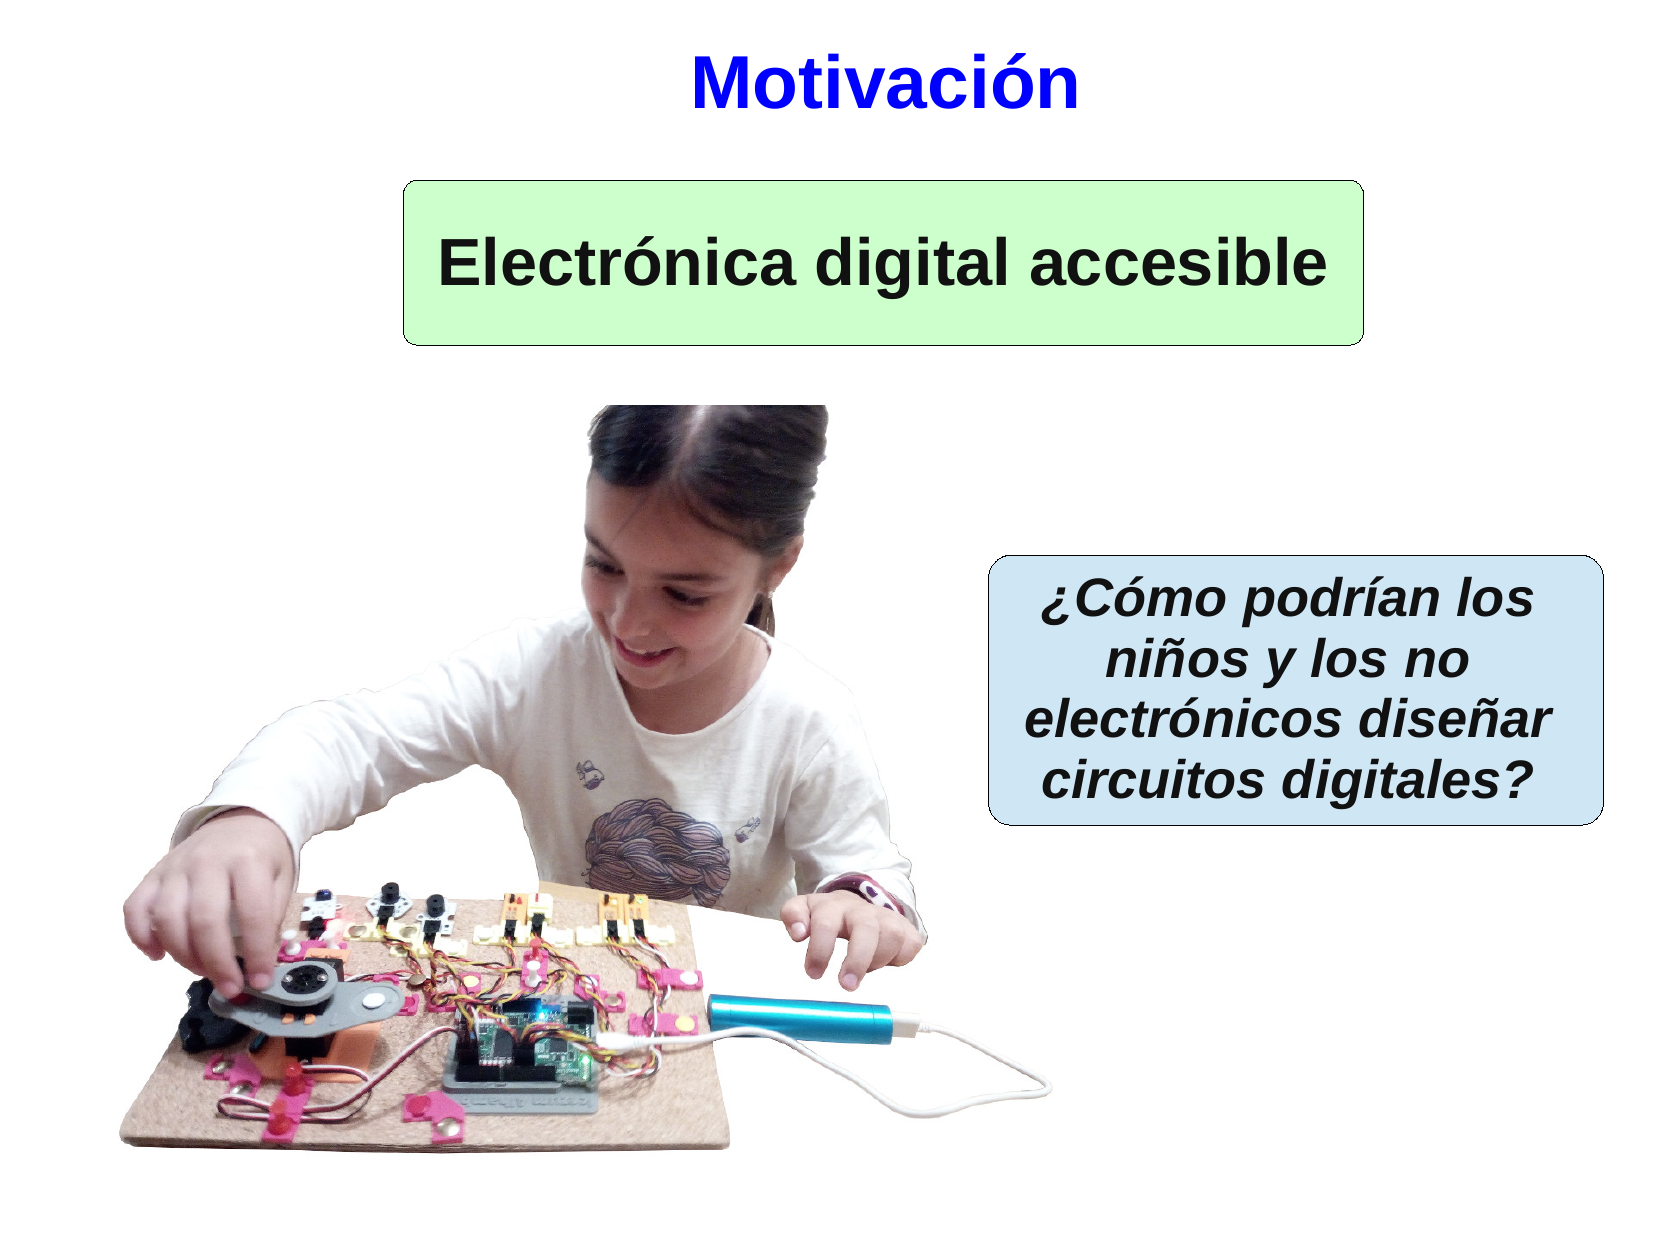

Motivación
Electrónica digital accesible
¿Cómo podrían los niños y los no electrónicos diseñar circuitos digitales?